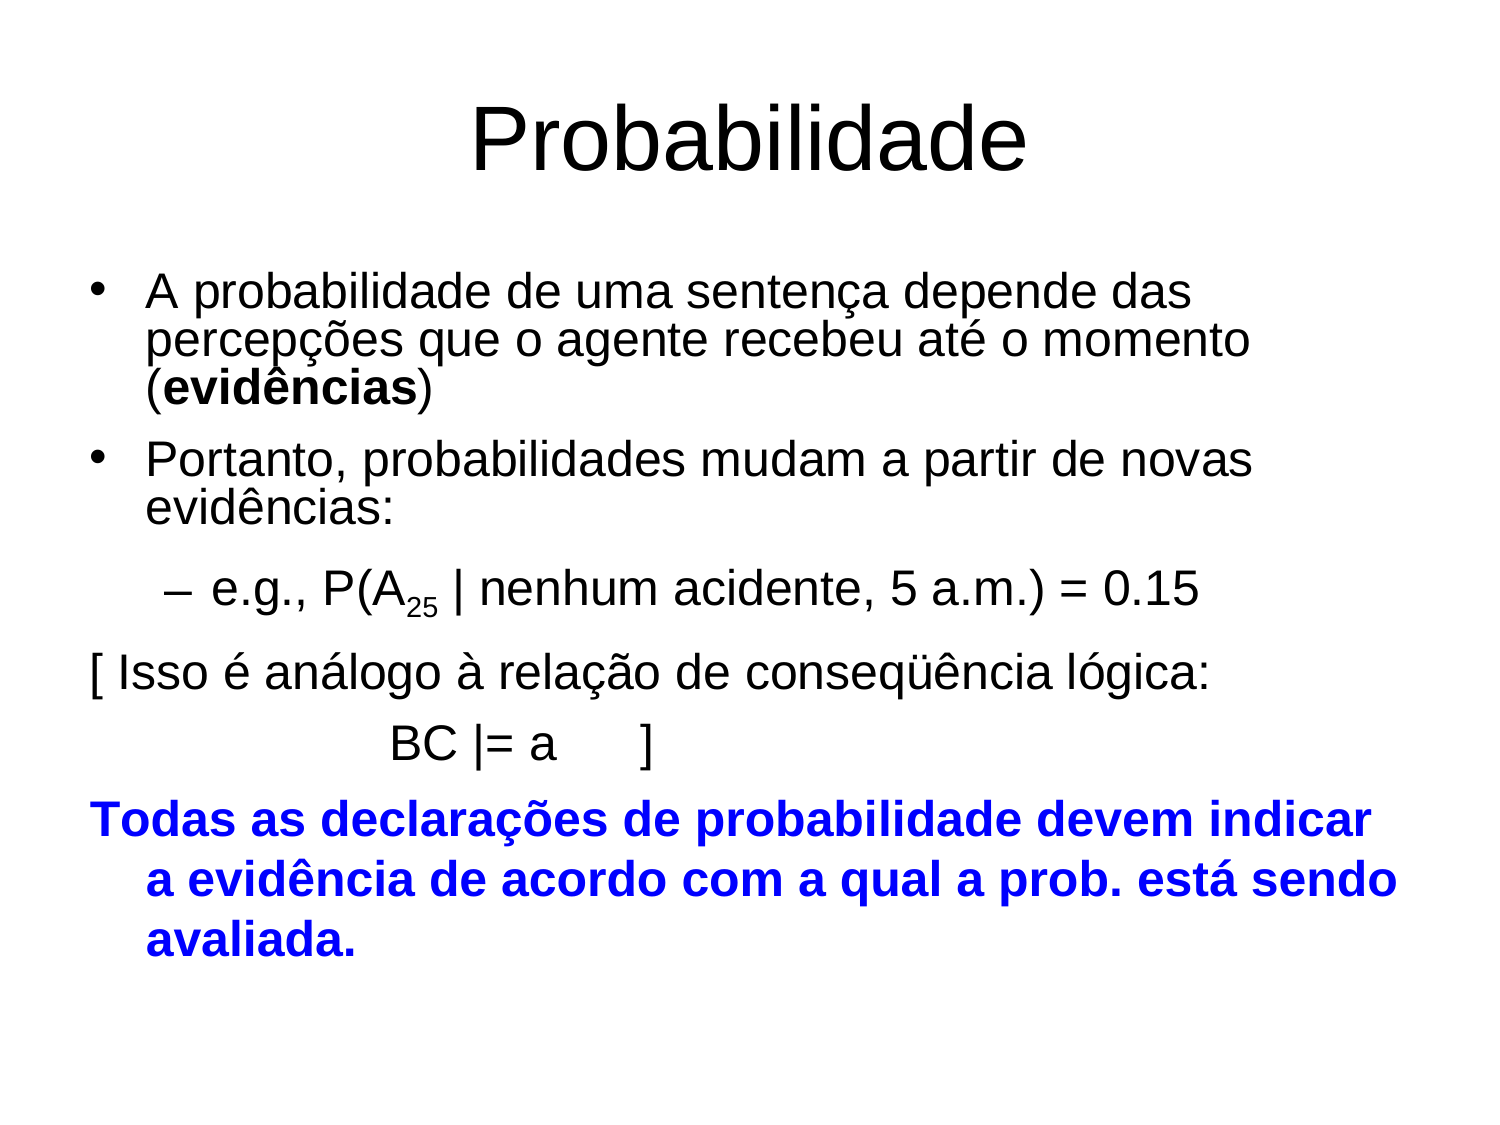

# Probabilidade
A probabilidade de uma sentença depende das percepções que o agente recebeu até o momento (evidências)
Portanto, probabilidades mudam a partir de novas evidências:
e.g., P(A25 | nenhum acidente, 5 a.m.) = 0.15
[ Isso é análogo à relação de conseqüência lógica:
BC |= a ]
Todas as declarações de probabilidade devem indicar a evidência de acordo com a qual a prob. está sendo avaliada.